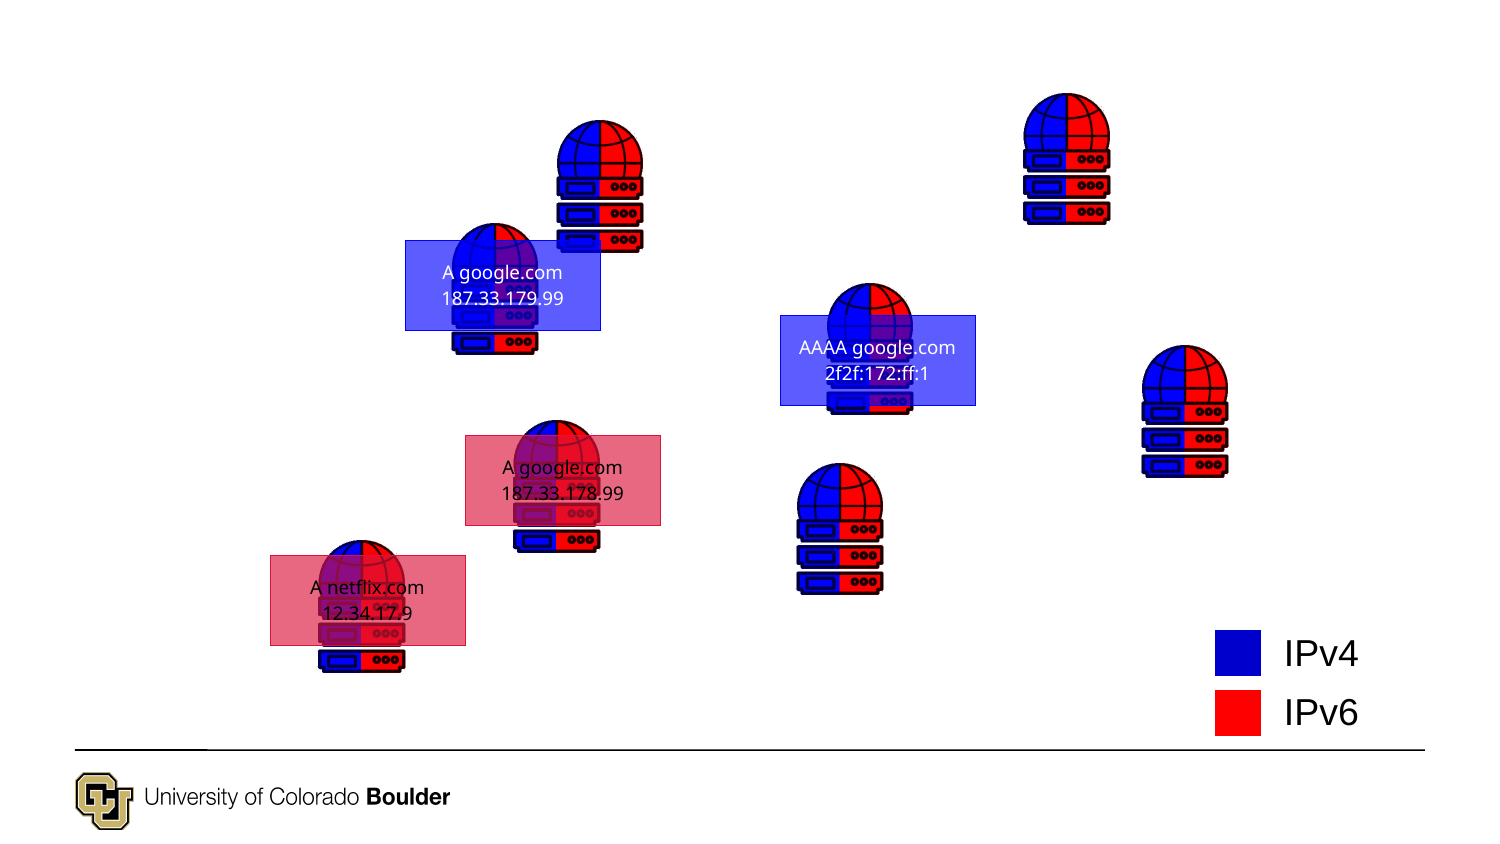

A google.com
187.33.179.99
AAAA google.com
2f2f:172:ﬀ:1
A google.com
187.33.178.99
A netflix.com
12.34.17.9
IPv4
IPv6